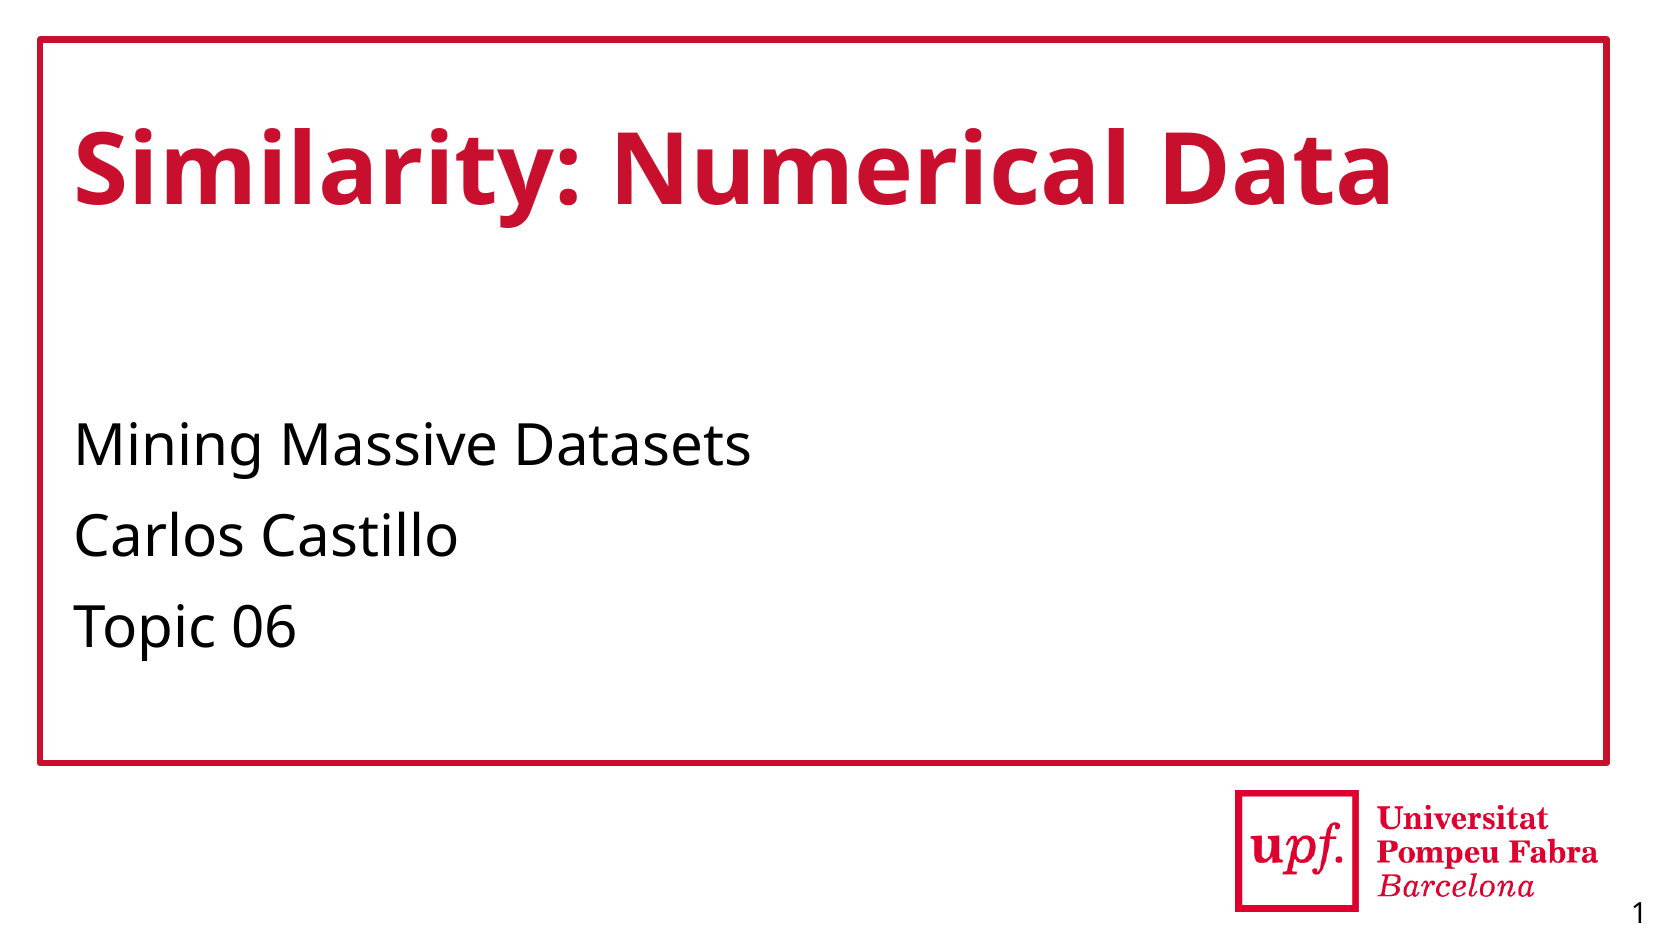

Similarity: Numerical Data
Mining Massive Datasets
Carlos Castillo
Topic 06
1